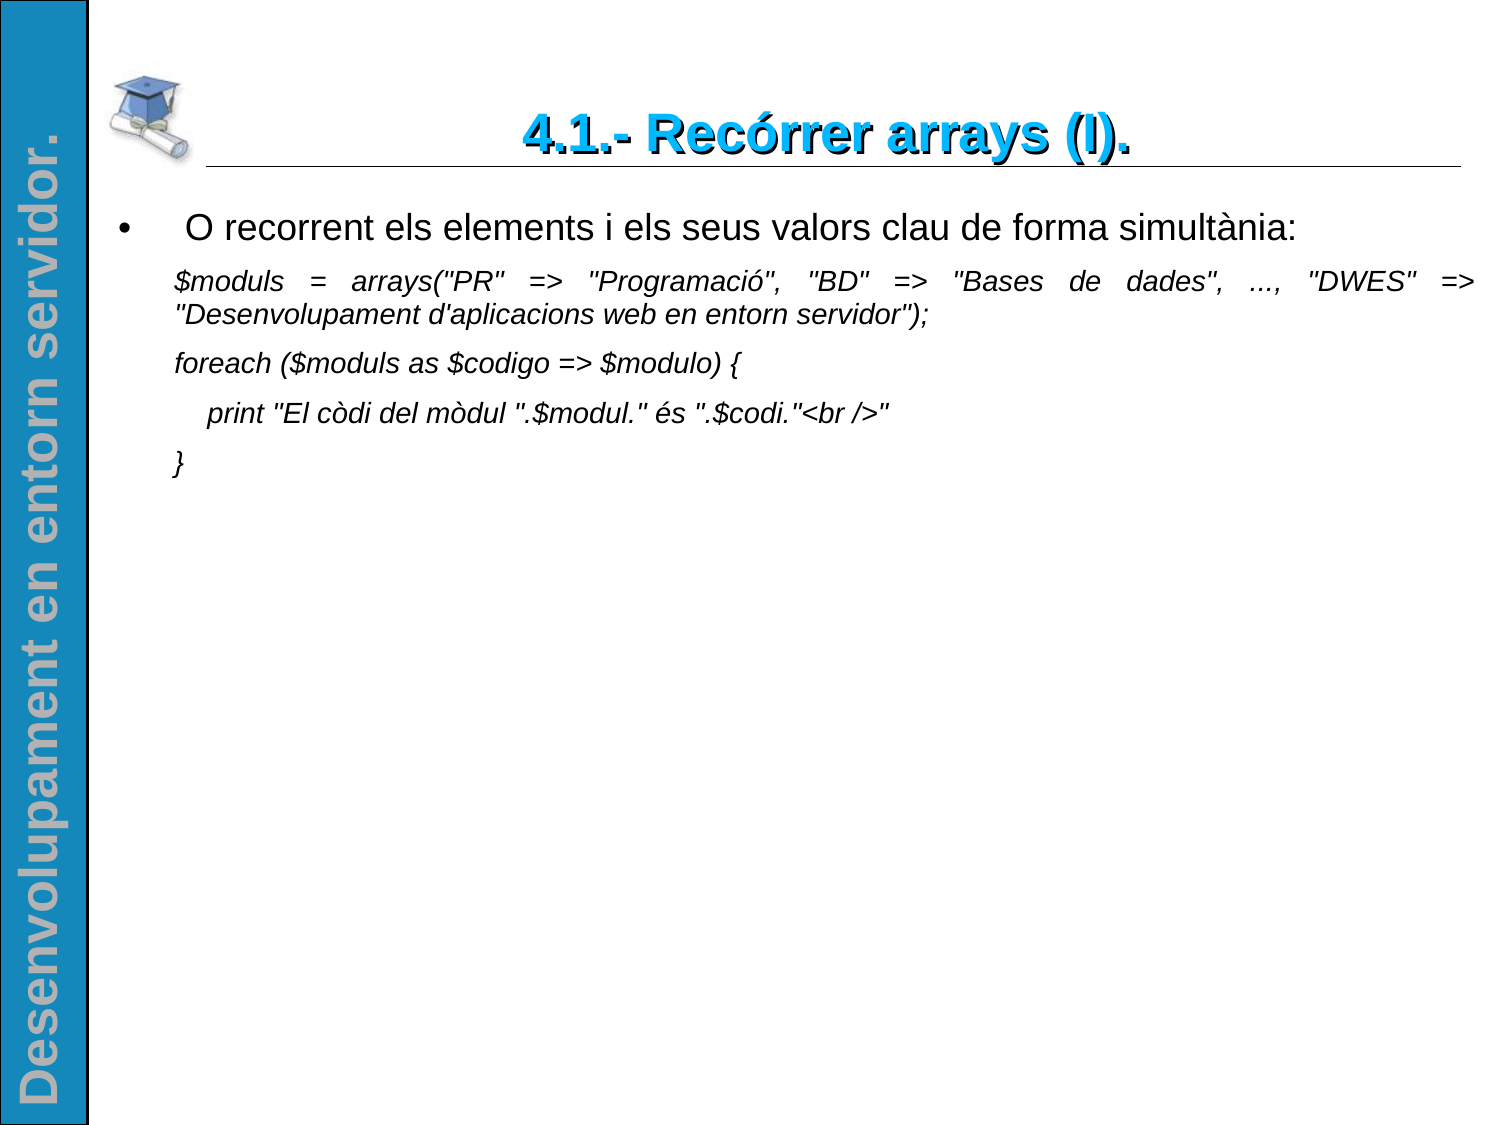

# 4.1.- Recórrer arrays (I).
 O recorrent els elements i els seus valors clau de forma simultània:
$moduls = arrays("PR" => "Programació", "BD" => "Bases de dades", ..., "DWES" => "Desenvolupament d'aplicacions web en entorn servidor");
foreach ($moduls as $codigo => $modulo) {
 print "El còdi del mòdul ".$modul." és ".$codi."<br />"
}